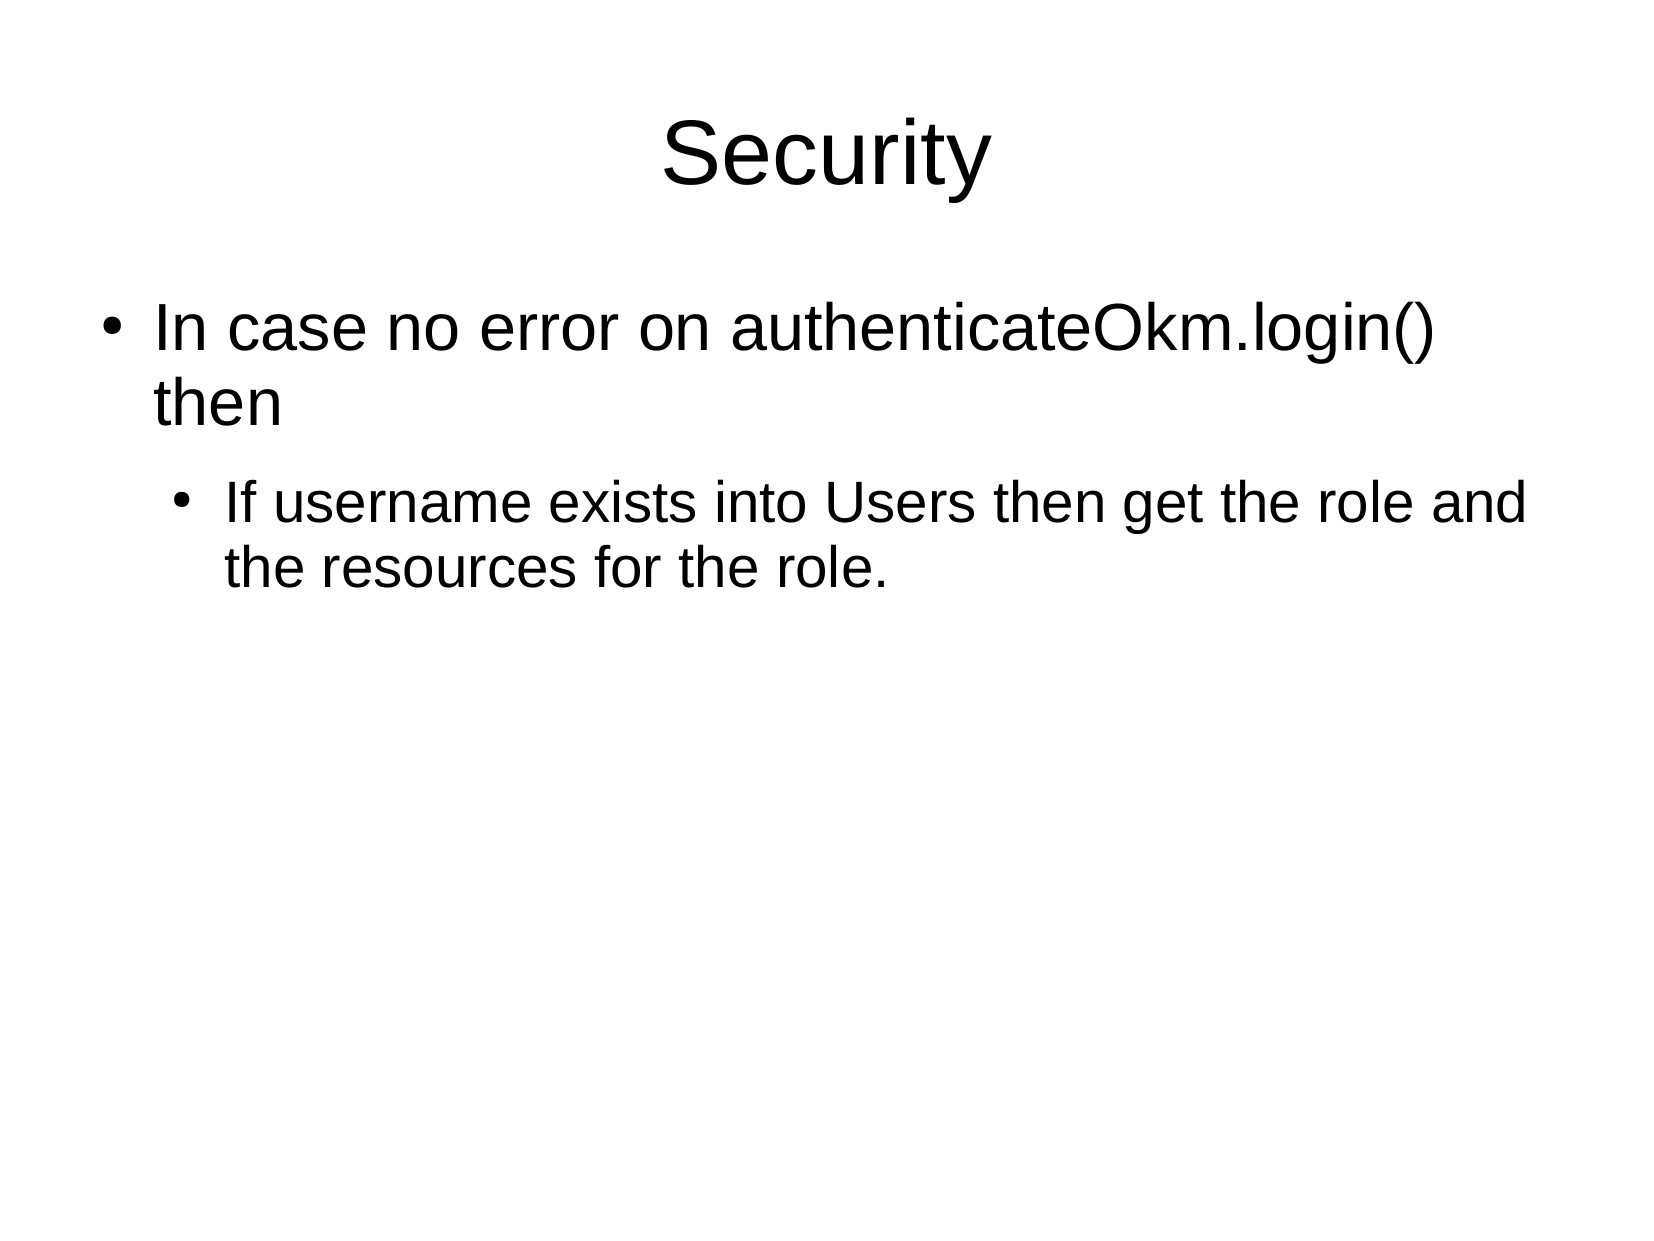

# Security
In case no error on authenticateOkm.login() then
If username exists into Users then get the role and the resources for the role.